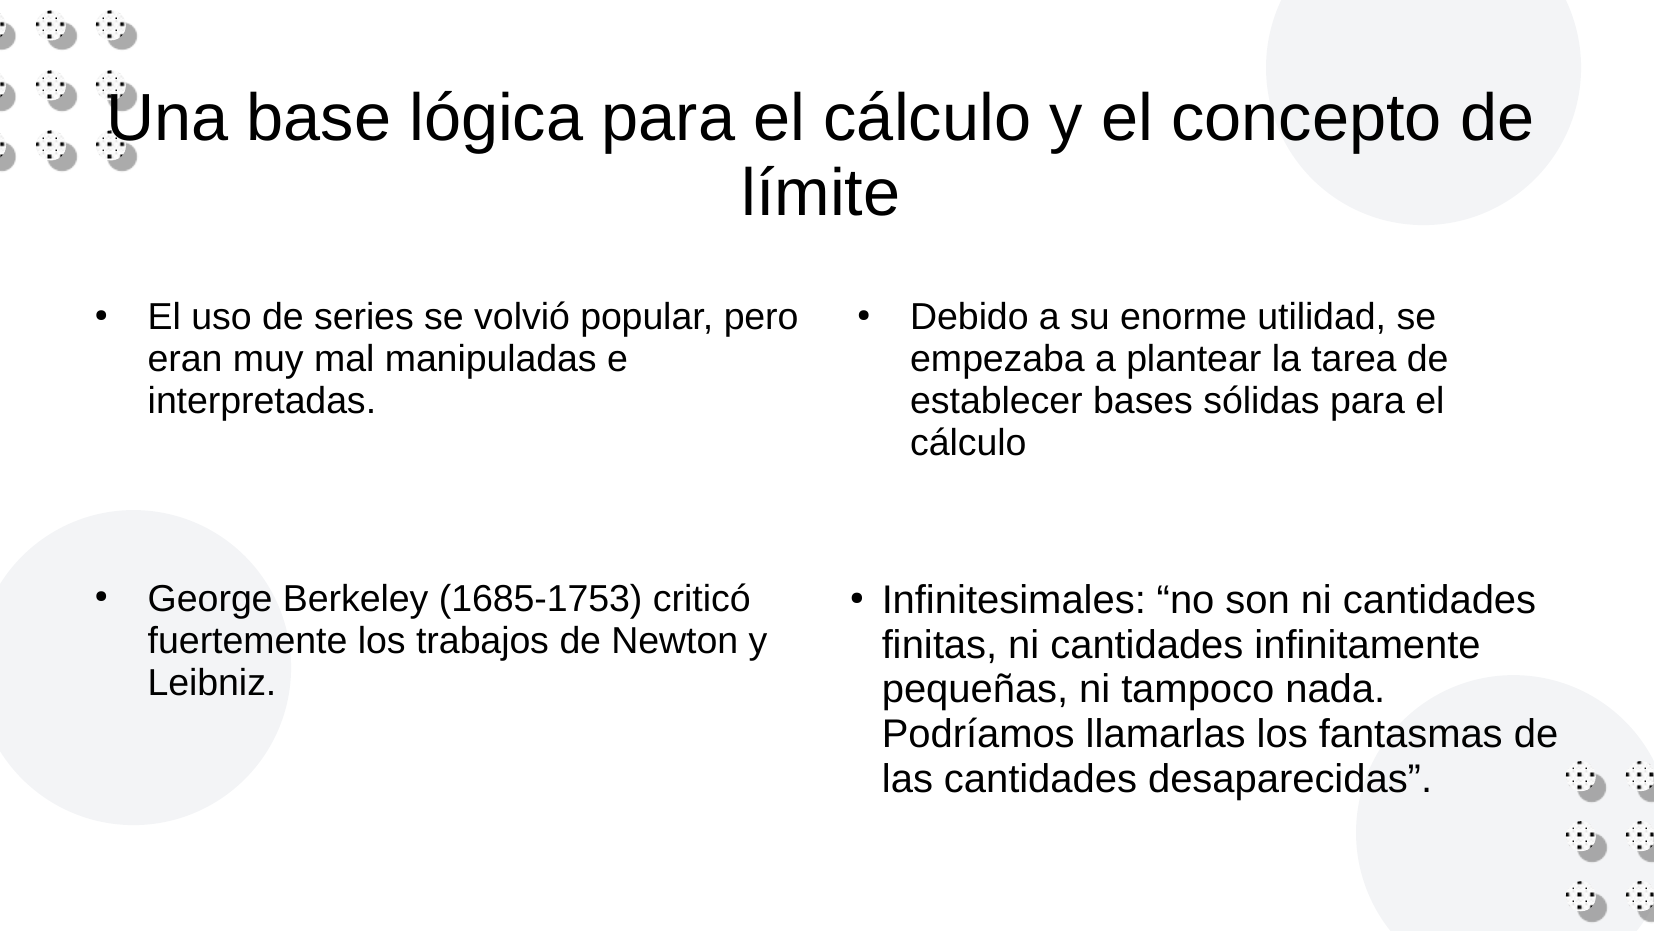

# Una base lógica para el cálculo y el concepto de límite
El uso de series se volvió popular, pero eran muy mal manipuladas e interpretadas.
Debido a su enorme utilidad, se empezaba a plantear la tarea de establecer bases sólidas para el cálculo
George Berkeley (1685-1753) criticó fuertemente los trabajos de Newton y Leibniz.
Infinitesimales: “no son ni cantidades finitas, ni cantidades infinitamente pequeñas, ni tampoco nada. Podríamos llamarlas los fantasmas de las cantidades desaparecidas”.